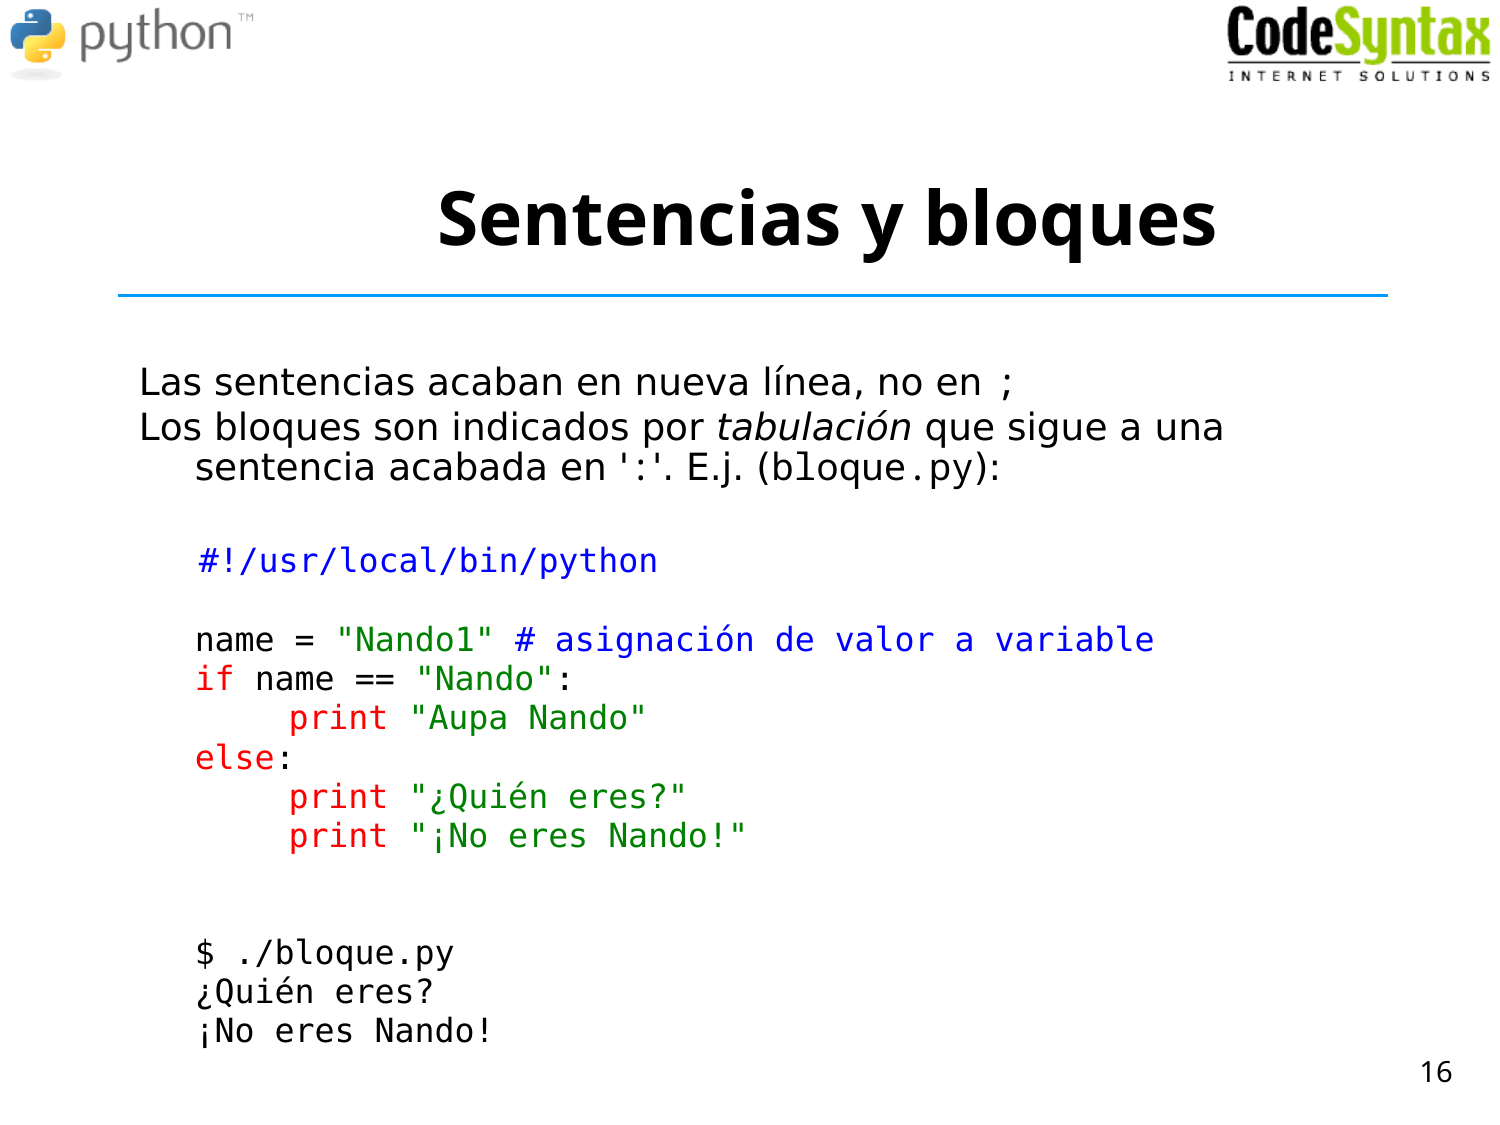

# Sentencias y bloques
Las sentencias acaban en nueva línea, no en ;
Los bloques son indicados por tabulación que sigue a una sentencia acabada en ':'. E.j. (bloque.py):
 #!/usr/local/bin/python
	name = "Nando1" # asignación de valor a variable
	if name == "Nando":
		print "Aupa Nando"
	else:
		print "¿Quién eres?"
		print "¡No eres Nando!"
	$ ./bloque.py
	¿Quién eres?
	¡No eres Nando!
16